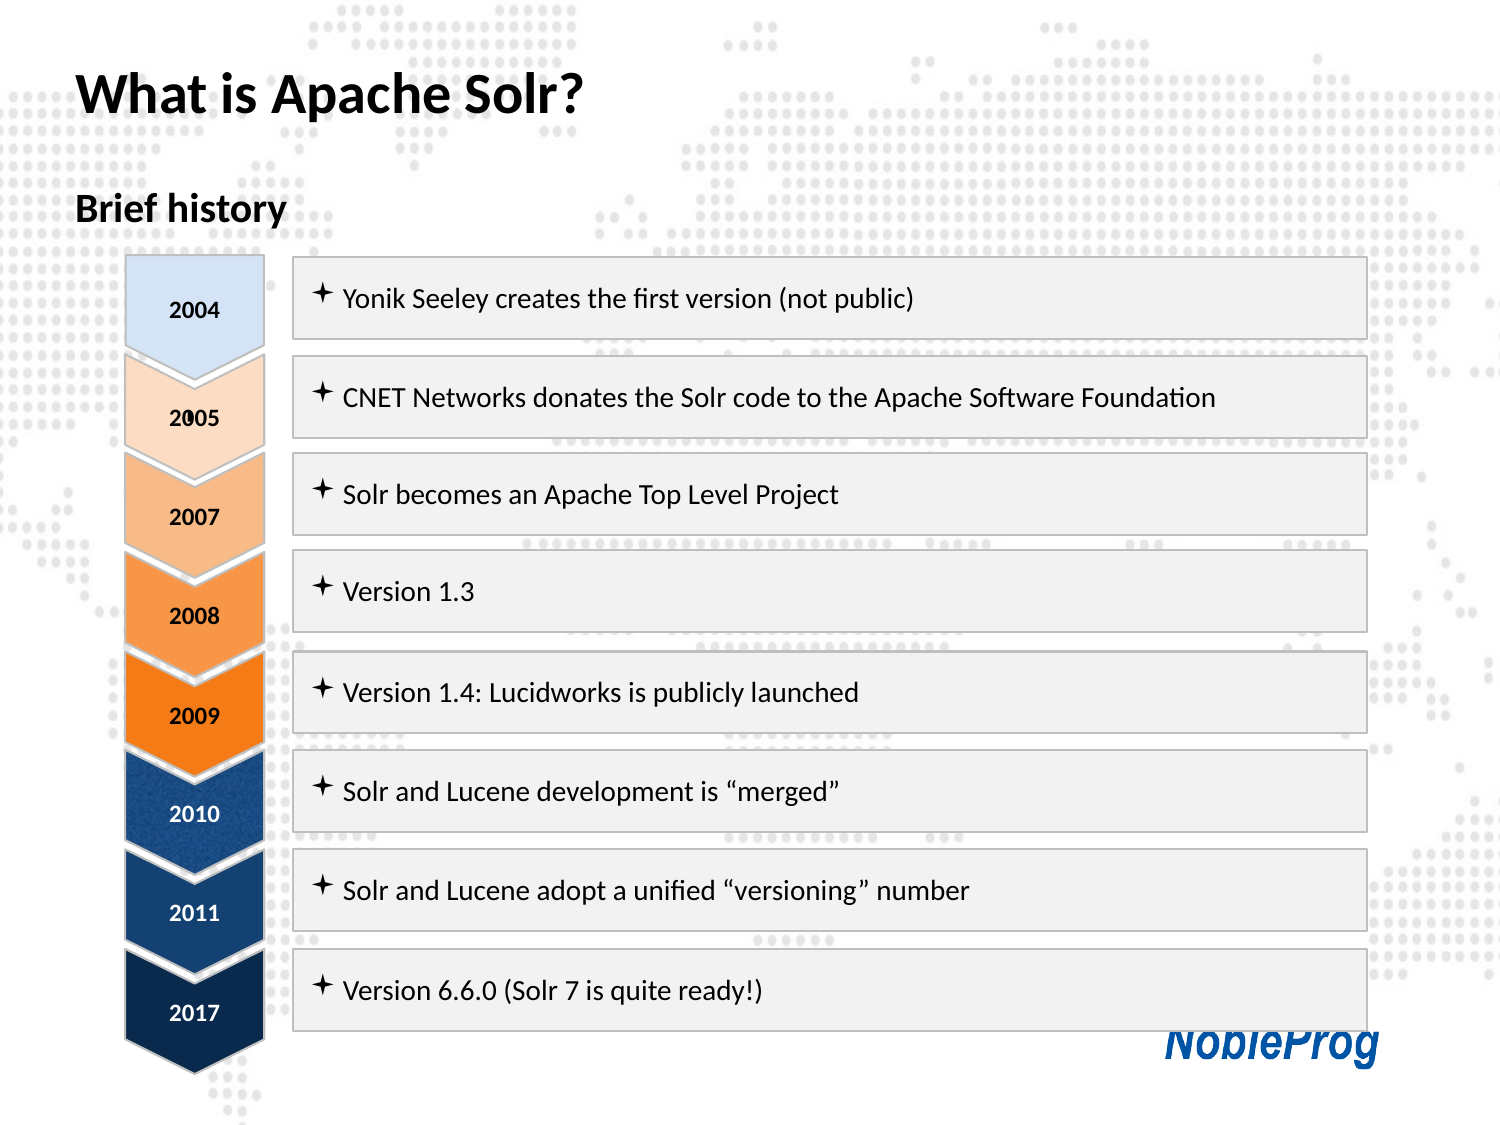

What is Apache Solr?
Brief history
Yonik Seeley creates the first version (not public)
2004
-
CNET Networks donates the Solr code to the Apache Software Foundation
2005
Solr becomes an Apache Top Level Project
2007
Version 1.3
2008
Version 1.4: Lucidworks is publicly launched
2009
Solr and Lucene development is “merged”
2010
Solr and Lucene adopt a unified “versioning” number
2011
Version 6.6.0 (Solr 7 is quite ready!)
2017